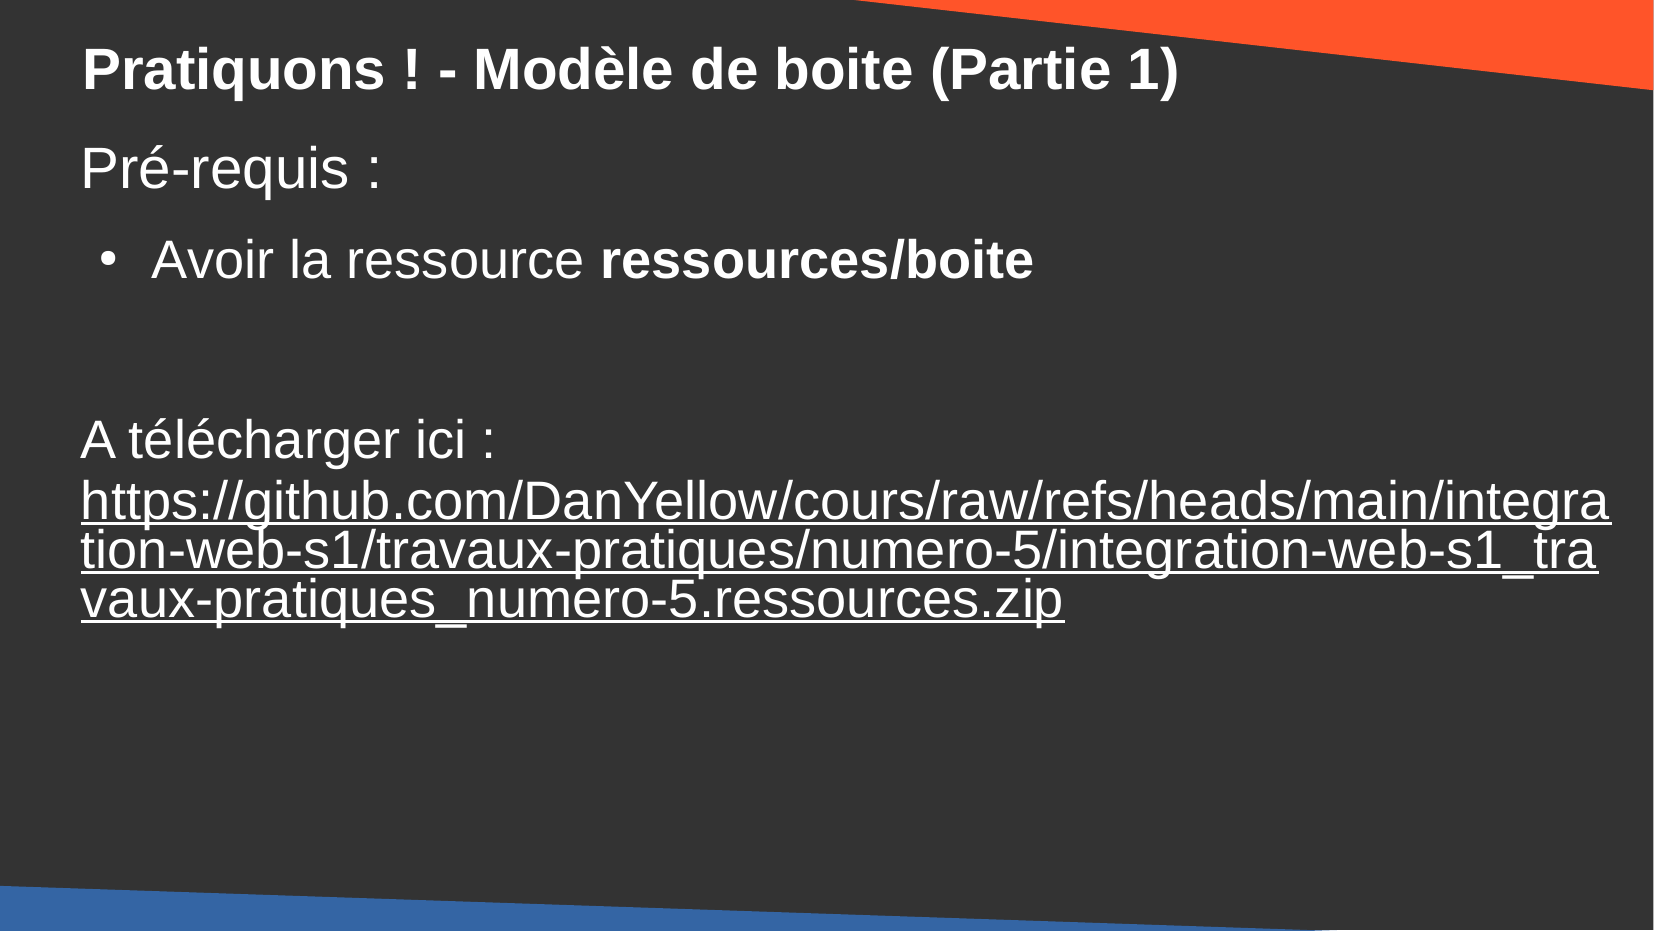

# Pratiquons ! - Modèle de boite (Partie 1)
Pré-requis :
Avoir la ressource ressources/boite
A télécharger ici : https://github.com/DanYellow/cours/raw/refs/heads/main/integration-web-s1/travaux-pratiques/numero-5/integration-web-s1_travaux-pratiques_numero-5.ressources.zip